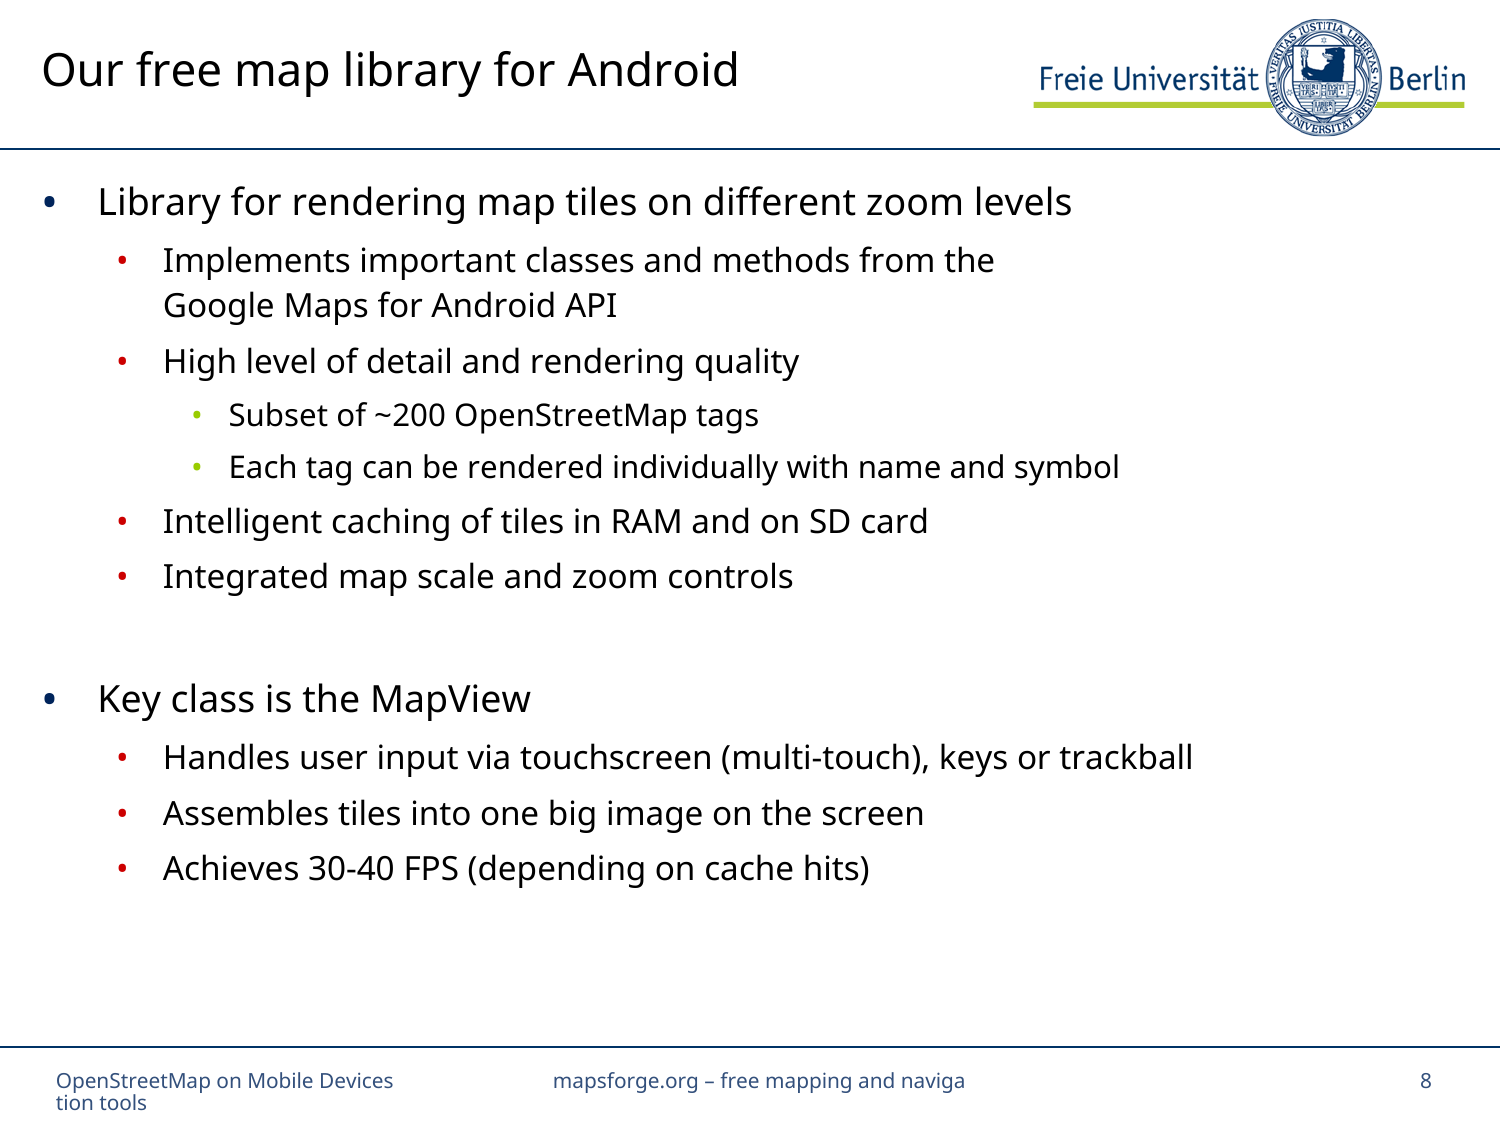

# Our free map library for Android
Library for rendering map tiles on different zoom levels
Implements important classes and methods from the
Google Maps for Android API
High level of detail and rendering quality
Subset of ~200 OpenStreetMap tags
Each tag can be rendered individually with name and symbol
Intelligent caching of tiles in RAM and on SD card
Integrated map scale and zoom controls
Key class is the MapView
Handles user input via touchscreen (multi-touch), keys or trackball
Assembles tiles into one big image on the screen
Achieves 30-40 FPS (depending on cache hits)
OpenStreetMap on Mobile Devices mapsforge.org – free mapping and navigation tools
8